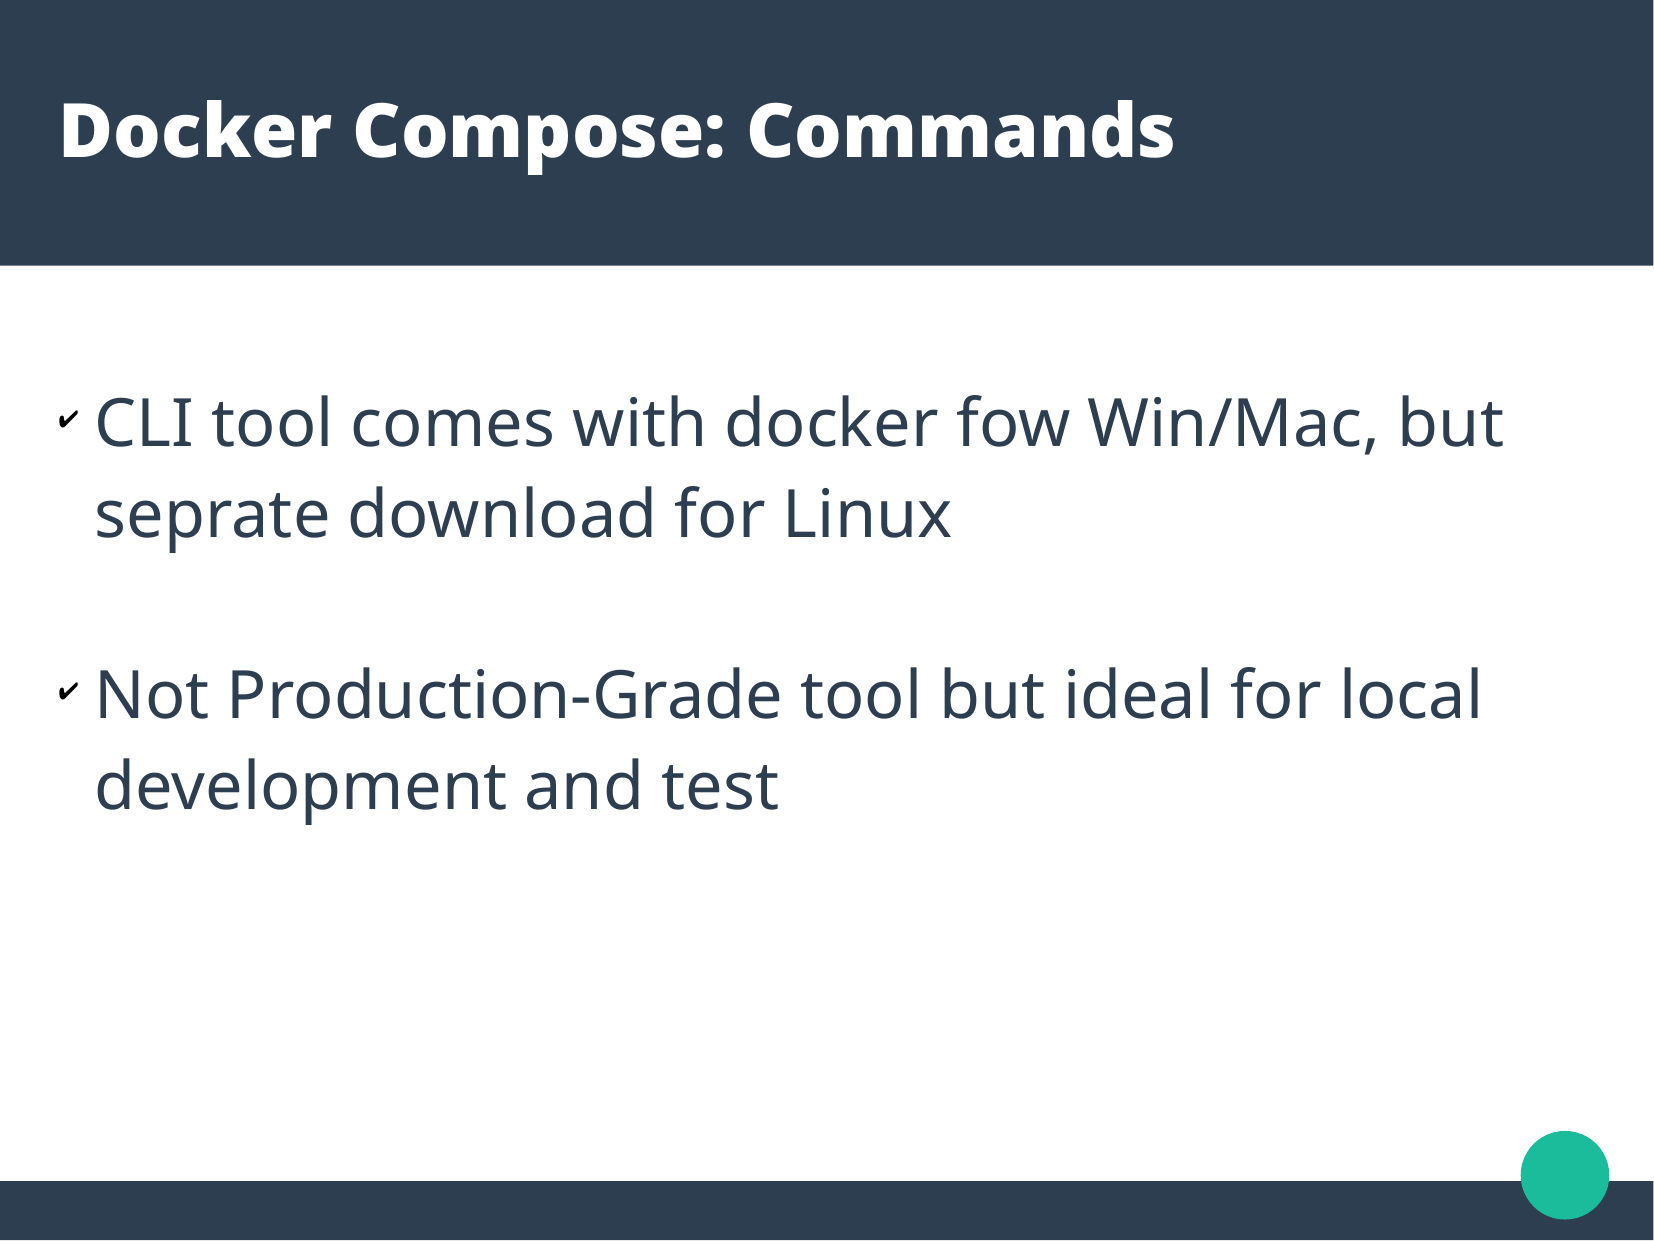

# Docker Compose: Commands
CLI tool comes with docker fow Win/Mac, but seprate download for Linux
Not Production-Grade tool but ideal for local development and test